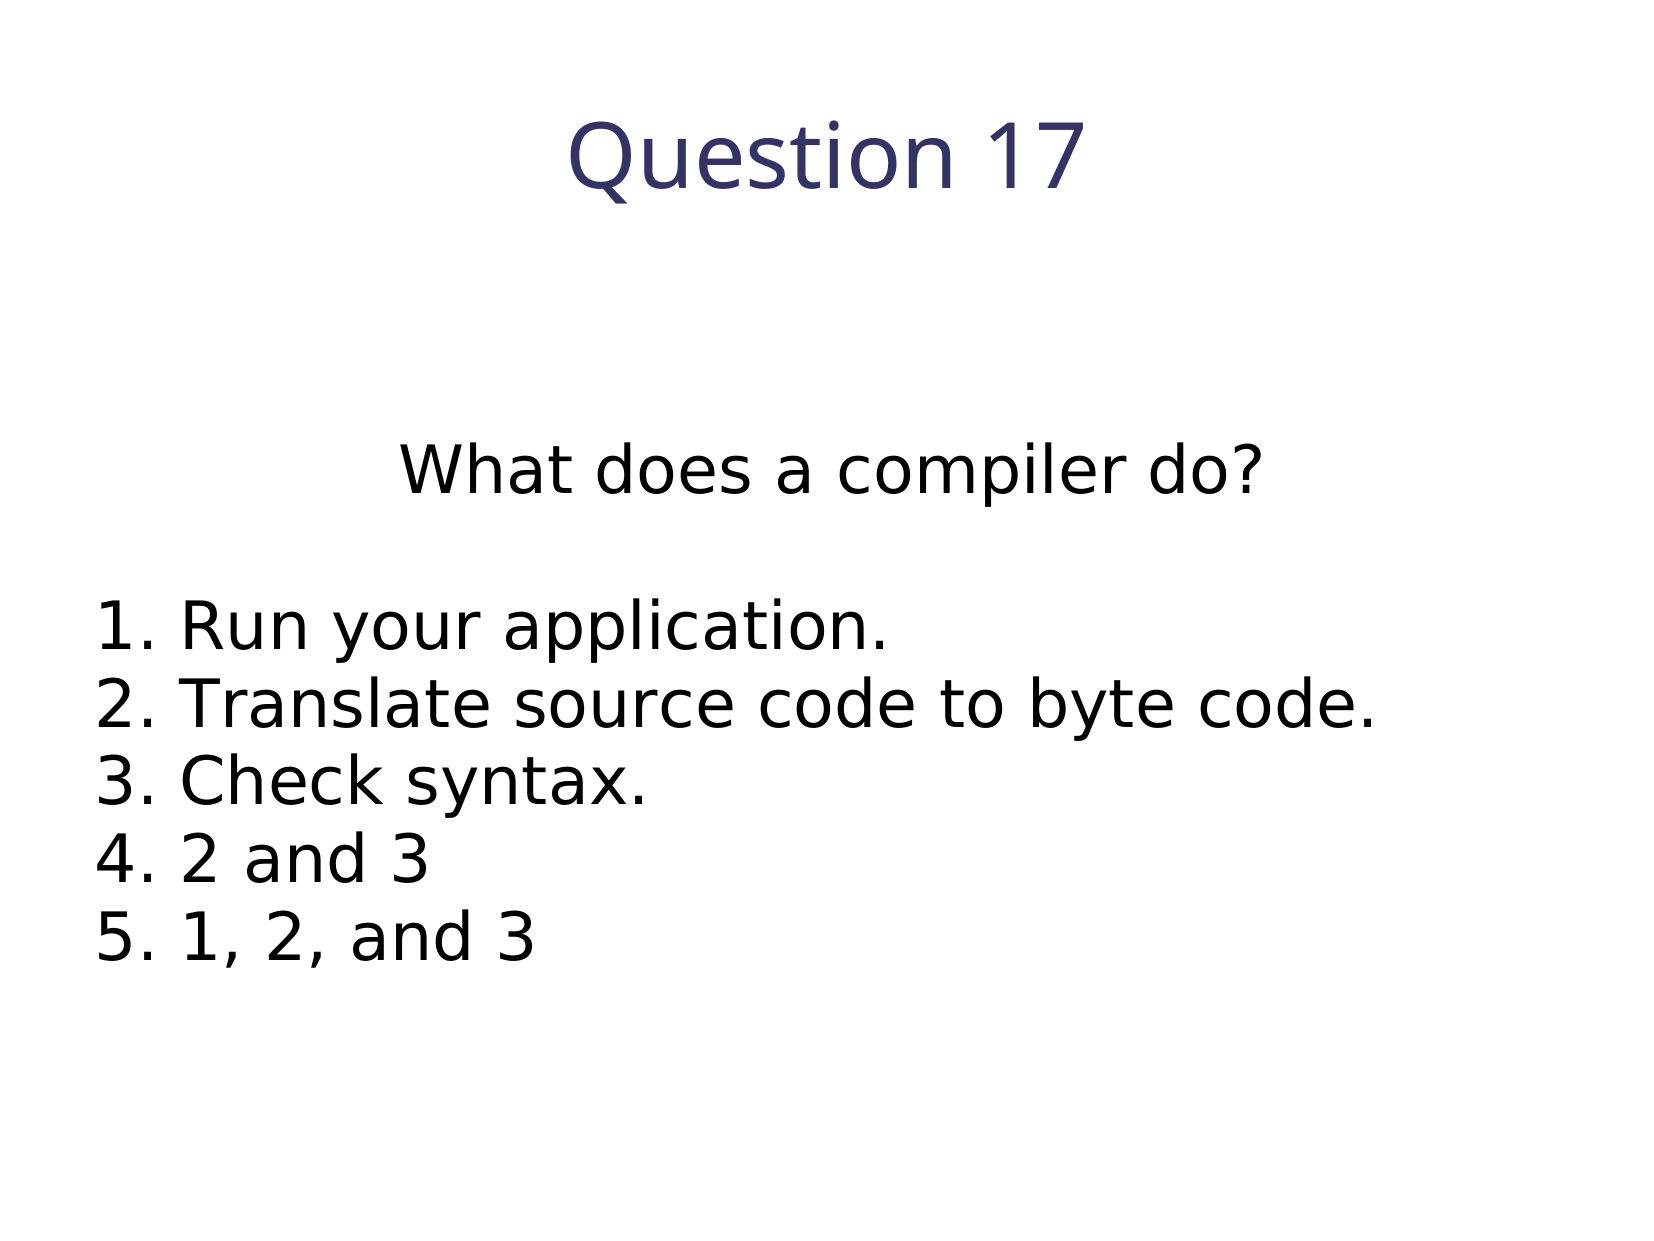

# Question
What does a compiler do?
1. Run your application.
2. Translate source code to byte code.
3. Check syntax.
4. 2 and 3
5. 1, 2, and 3